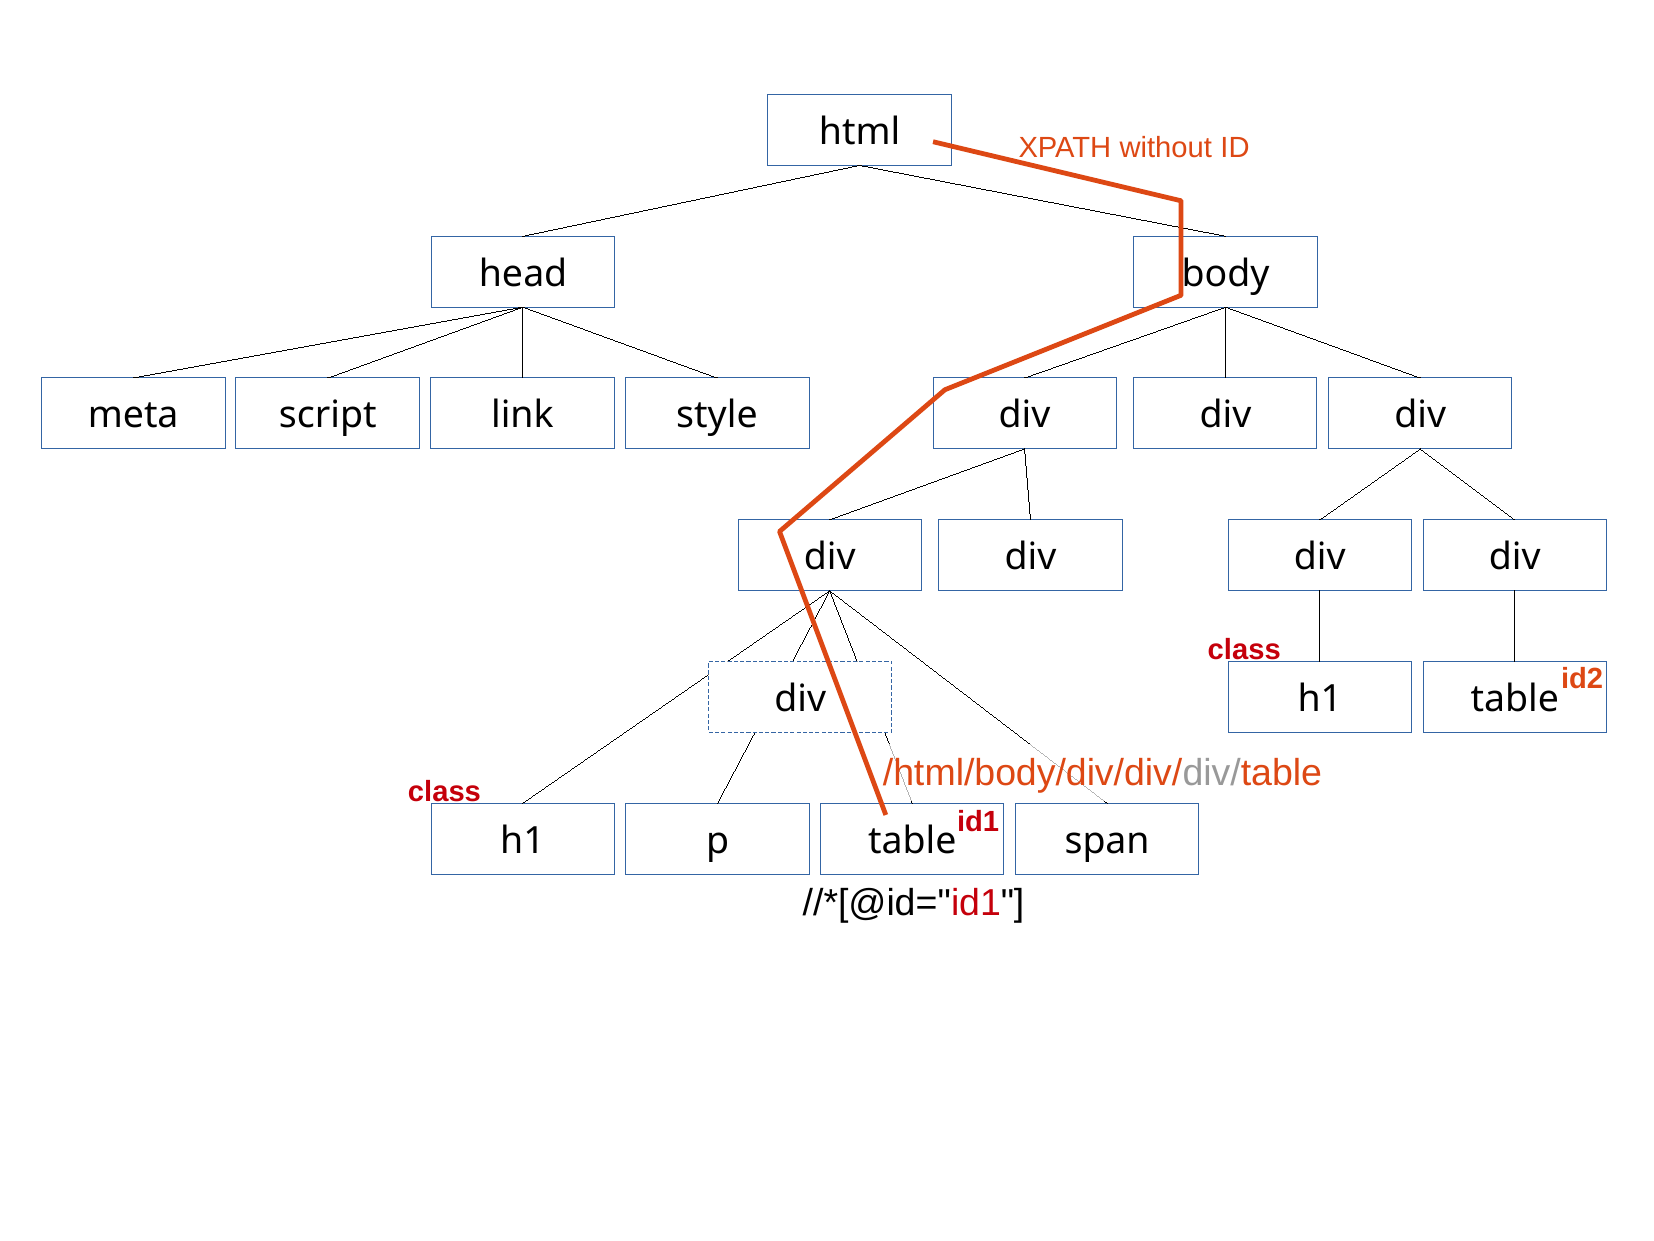

html
XPATH without ID
head
body
meta
script
link
style
div
div
div
div
div
div
div
class
id2
div
h1
table
/html/body/div/div/div/table
class
id1
h1
p
table
span
//*[@id="id1"]